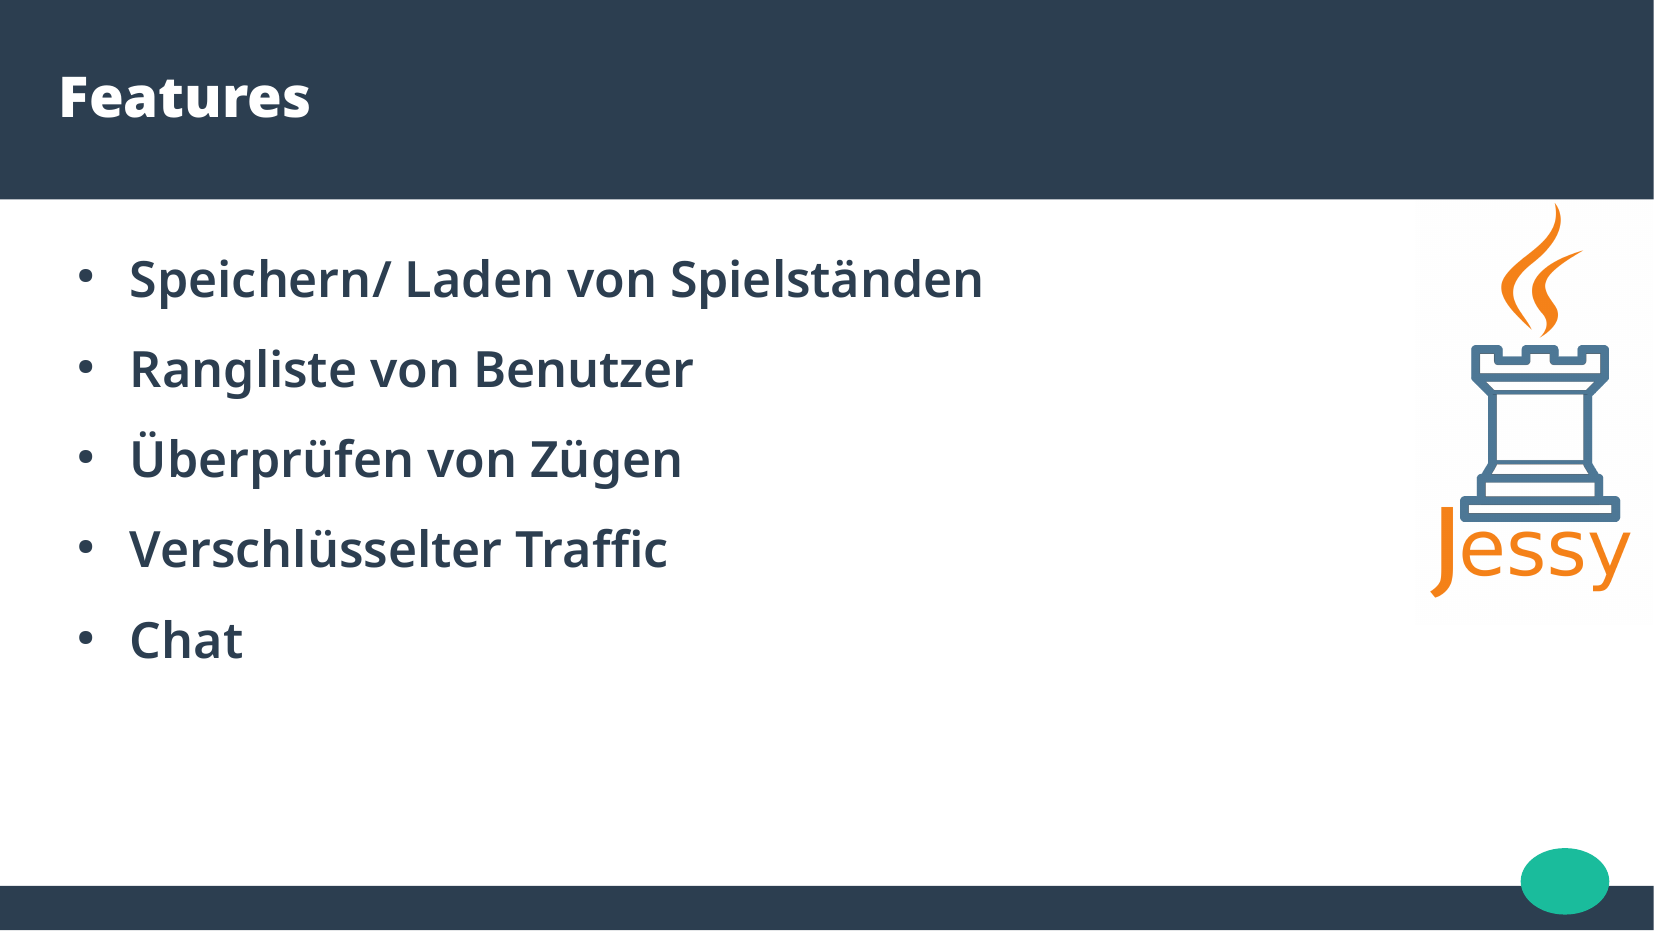

# Features
Speichern/ Laden von Spielständen
Rangliste von Benutzer
Überprüfen von Zügen
Verschlüsselter Traffic
Chat